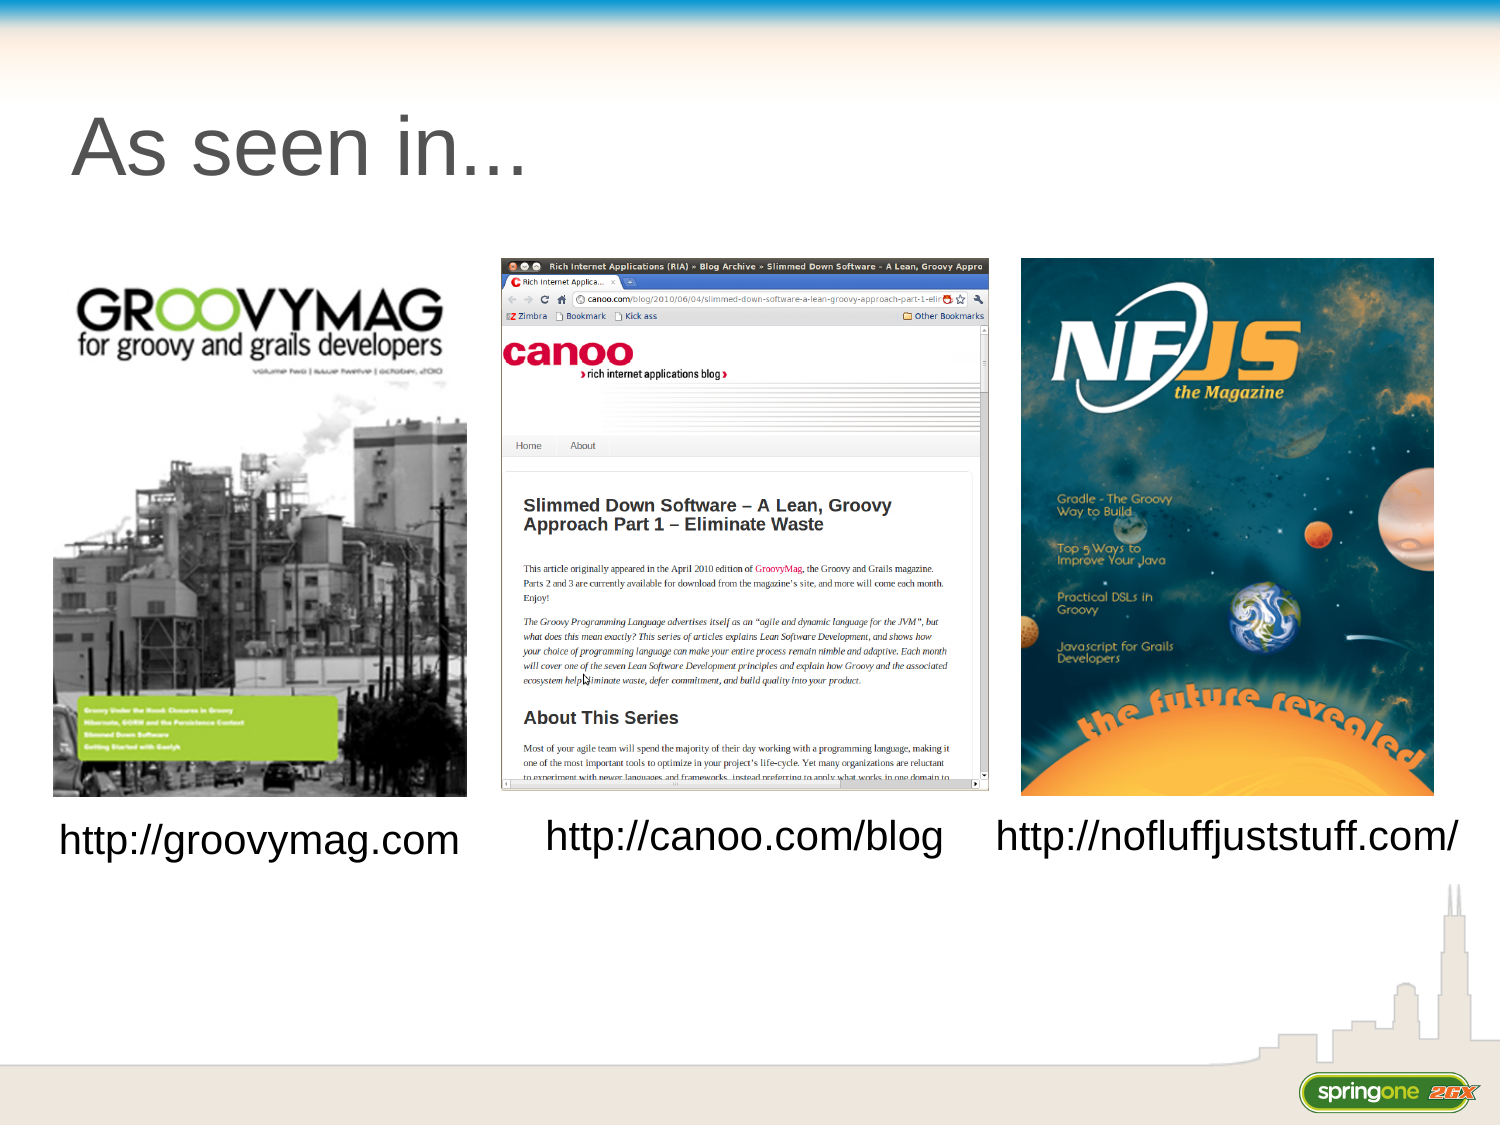

# As seen in...
http://groovymag.com
http://canoo.com/blog
http://nofluffjuststuff.com/